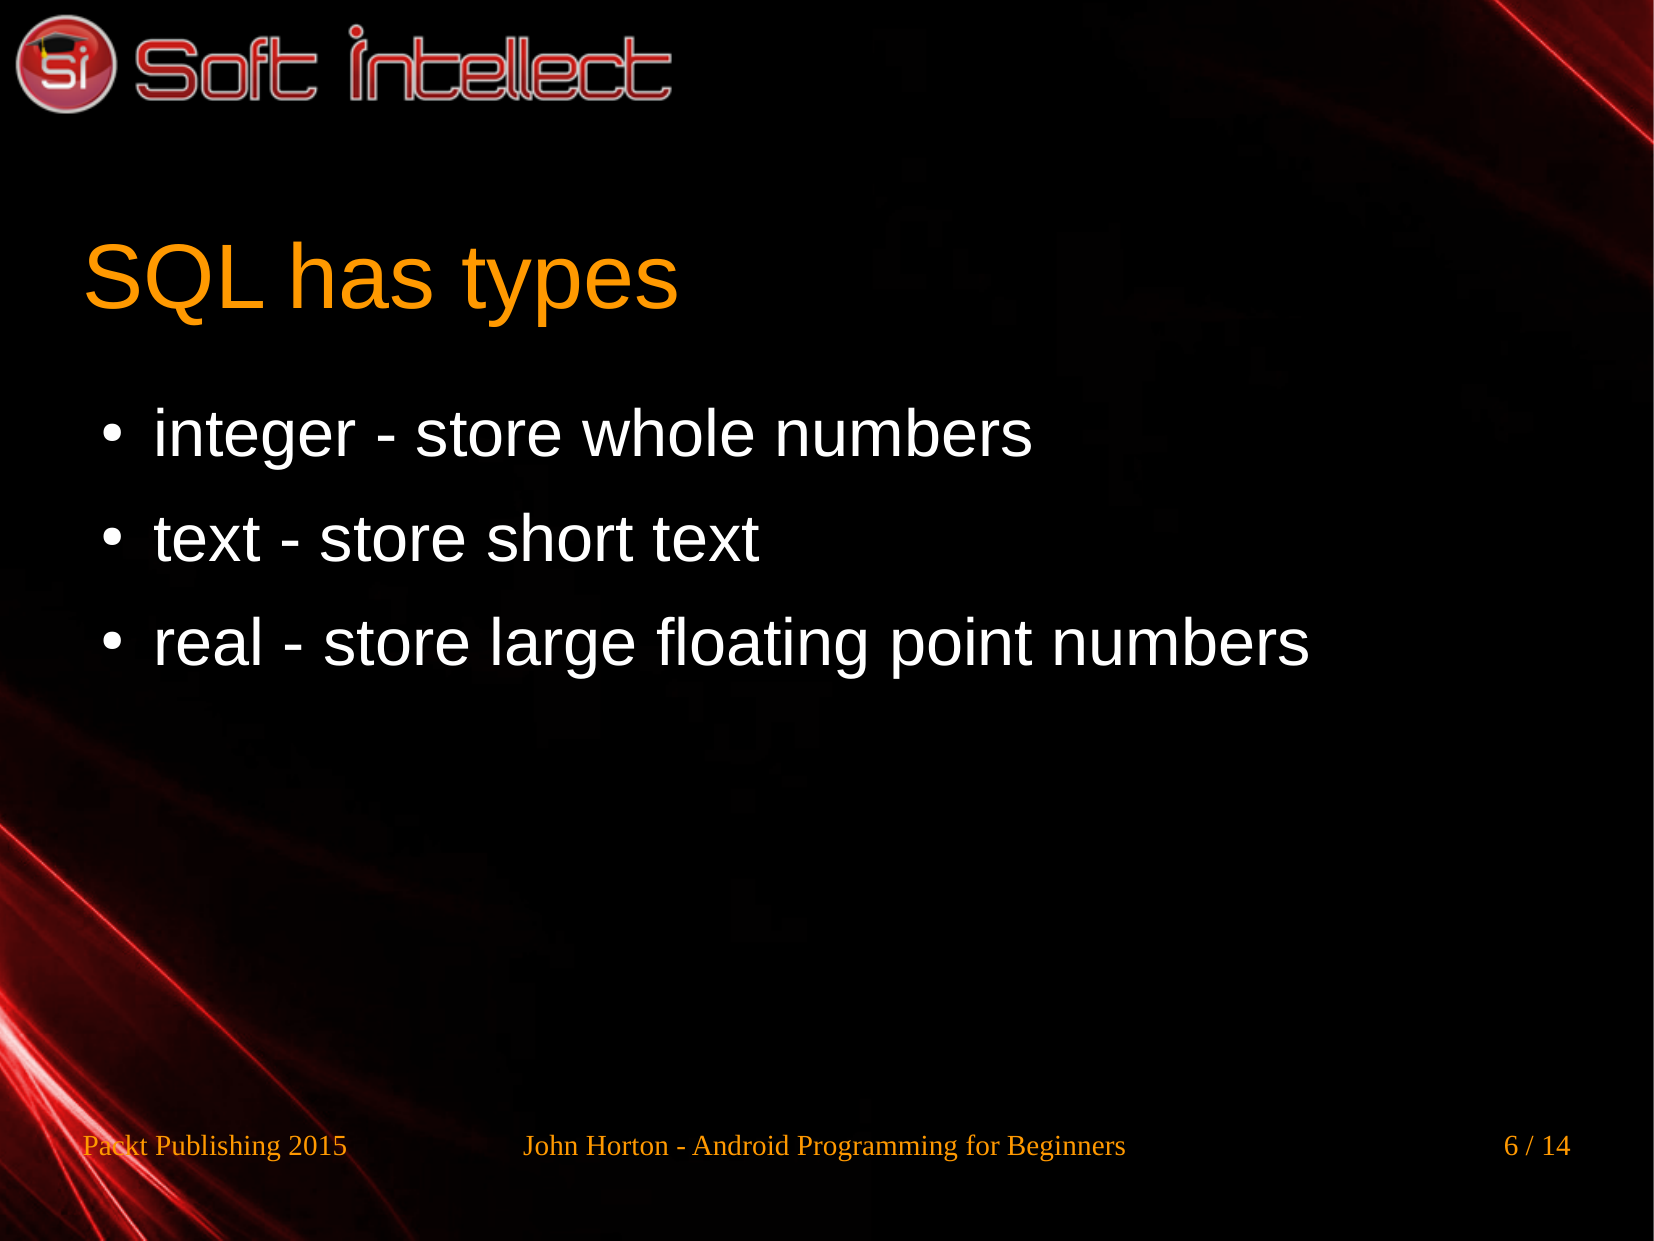

# SQL has types
integer - store whole numbers
text - store short text
real - store large floating point numbers
Packt Publishing 2015
John Horton - Android Programming for Beginners
6